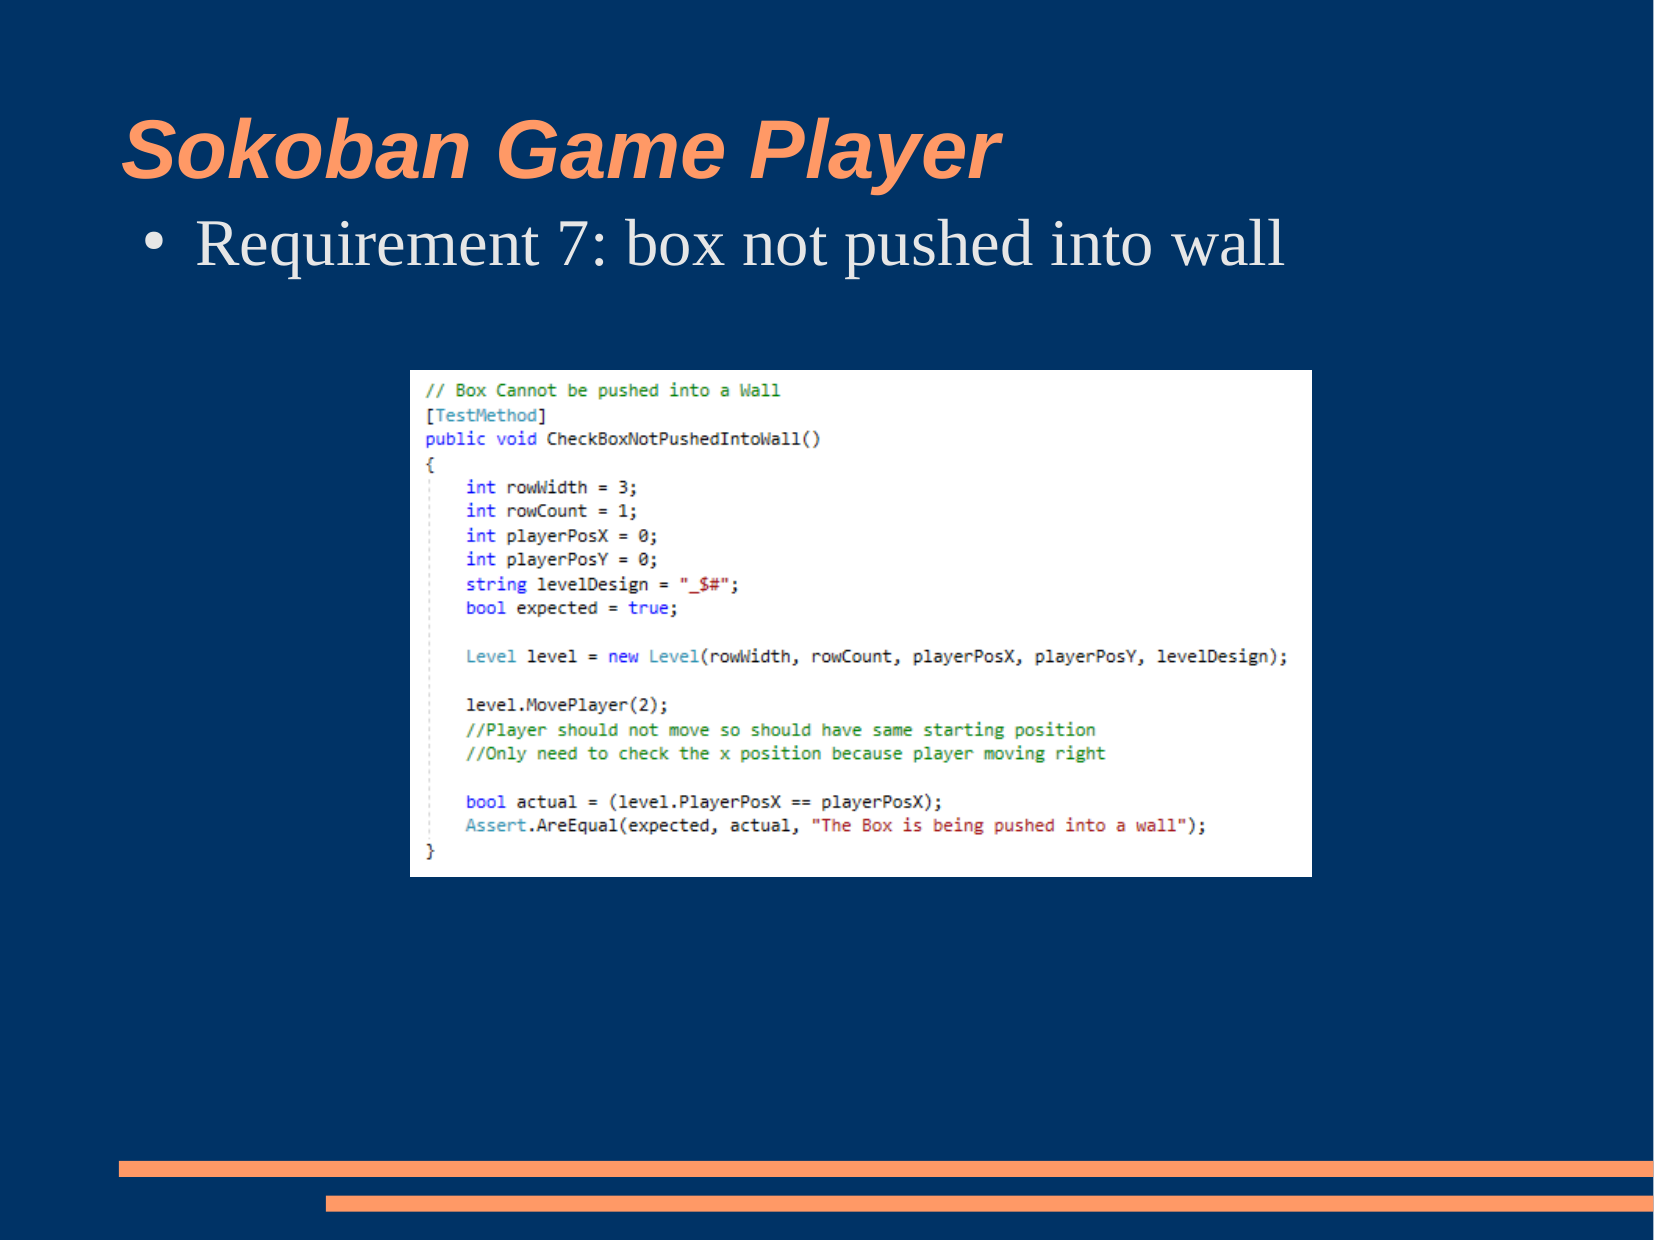

# Sokoban Game Player
Requirement 7: box not pushed into wall